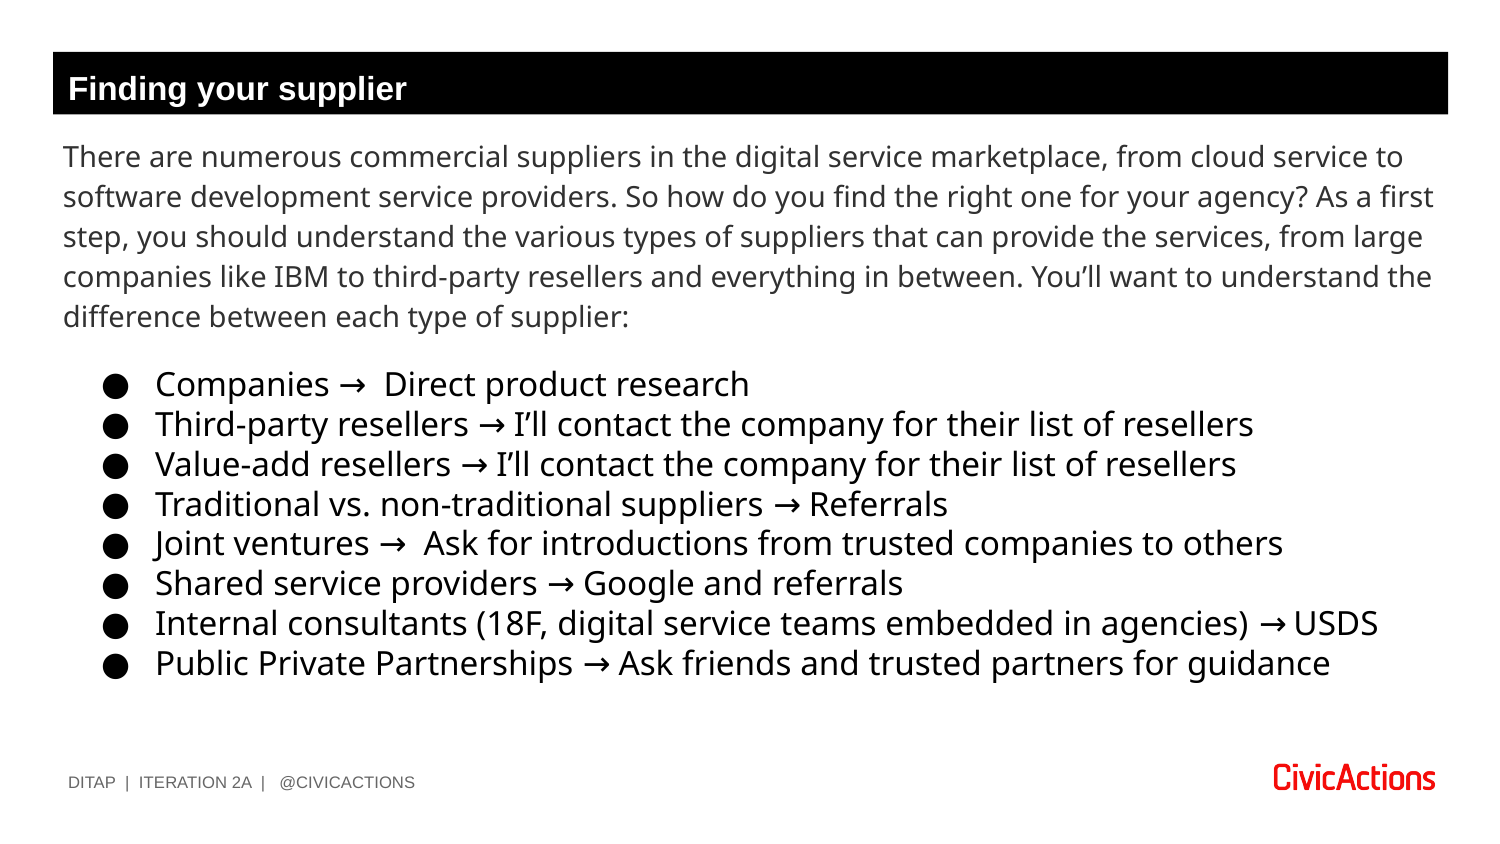

# Finding your supplier
There are numerous commercial suppliers in the digital service marketplace, from cloud service to software development service providers. So how do you find the right one for your agency? As a first step, you should understand the various types of suppliers that can provide the services, from large companies like IBM to third-party resellers and everything in between. You’ll want to understand the difference between each type of supplier:
Companies → Direct product research
Third-party resellers → I’ll contact the company for their list of resellers
Value-add resellers → I’ll contact the company for their list of resellers
Traditional vs. non-traditional suppliers → Referrals
Joint ventures → Ask for introductions from trusted companies to others
Shared service providers → Google and referrals
Internal consultants (18F, digital service teams embedded in agencies) → USDS
Public Private Partnerships → Ask friends and trusted partners for guidance